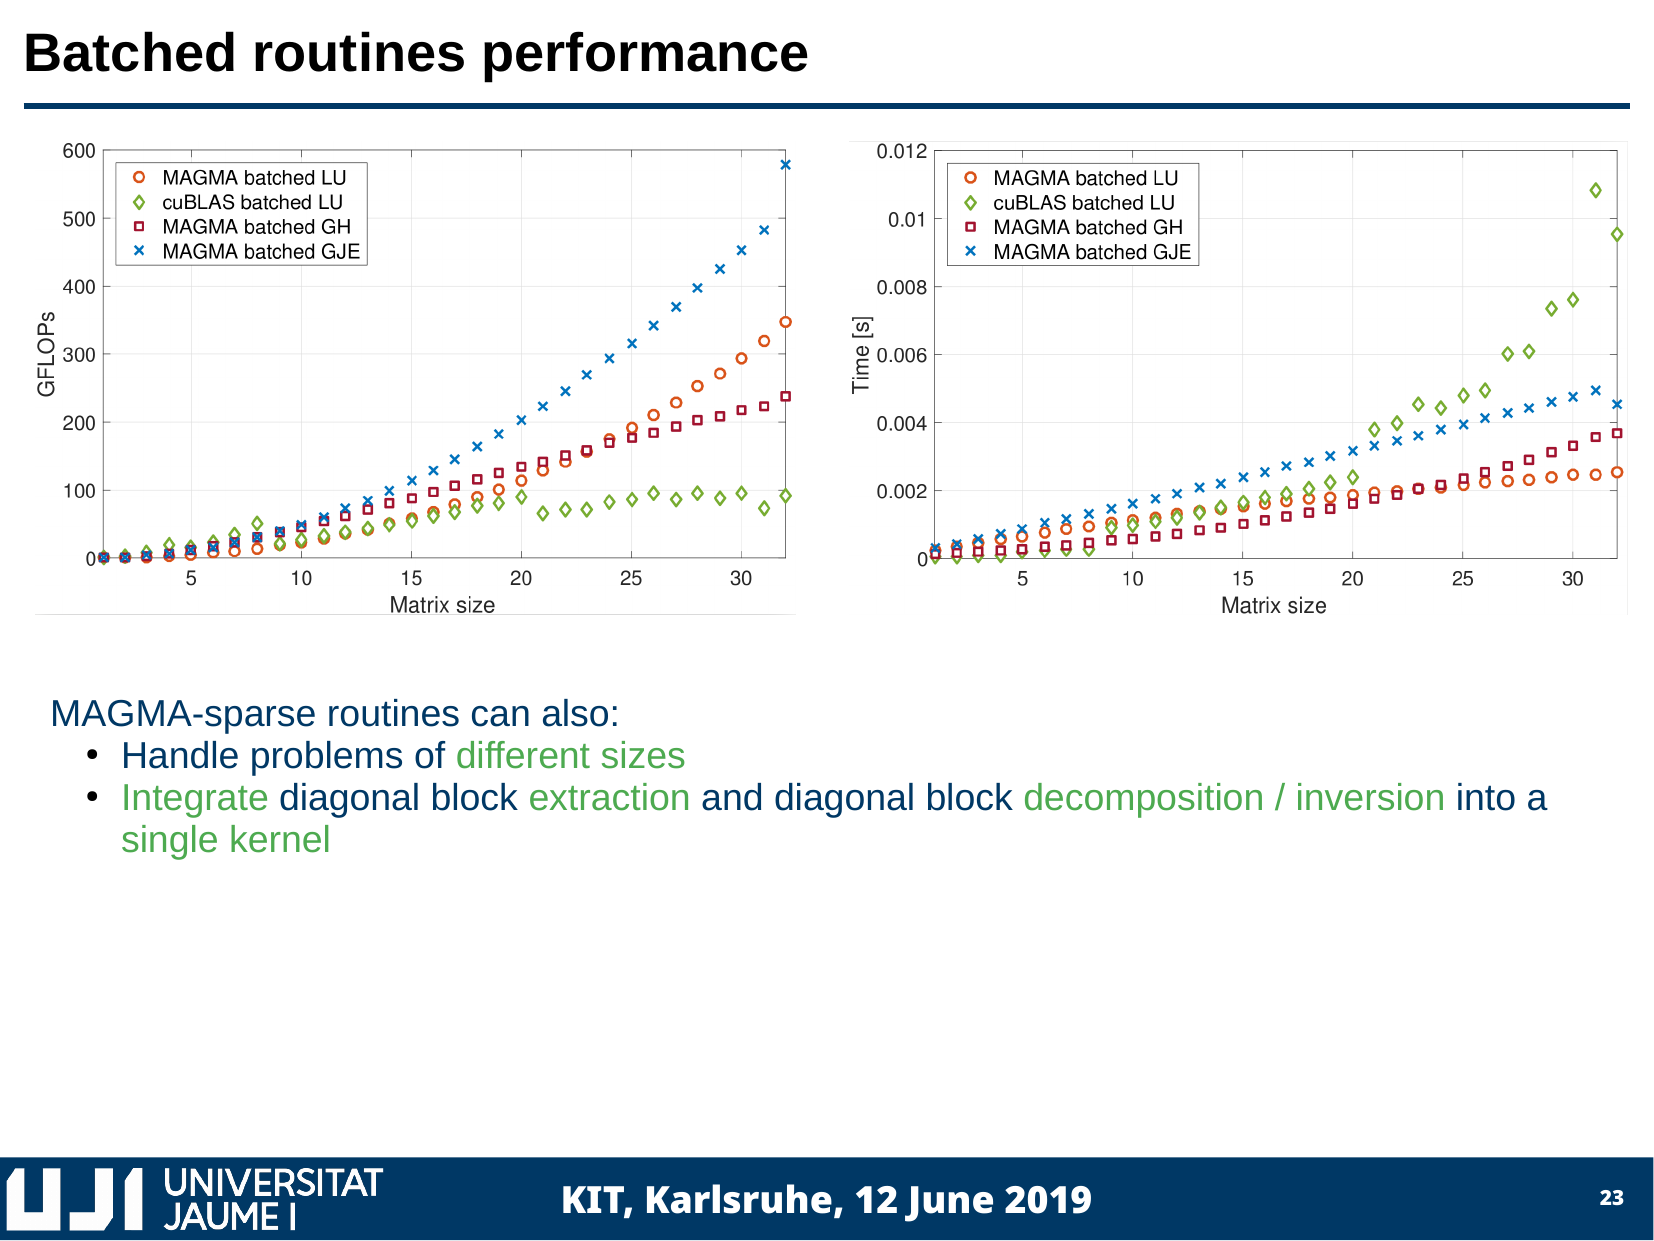

# Batched routines performance
MAGMA-sparse routines can also:
Handle problems of different sizes
Integrate diagonal block extraction and diagonal block decomposition / inversion into a single kernel
KIT, Karlsruhe, 12 June 2019
23